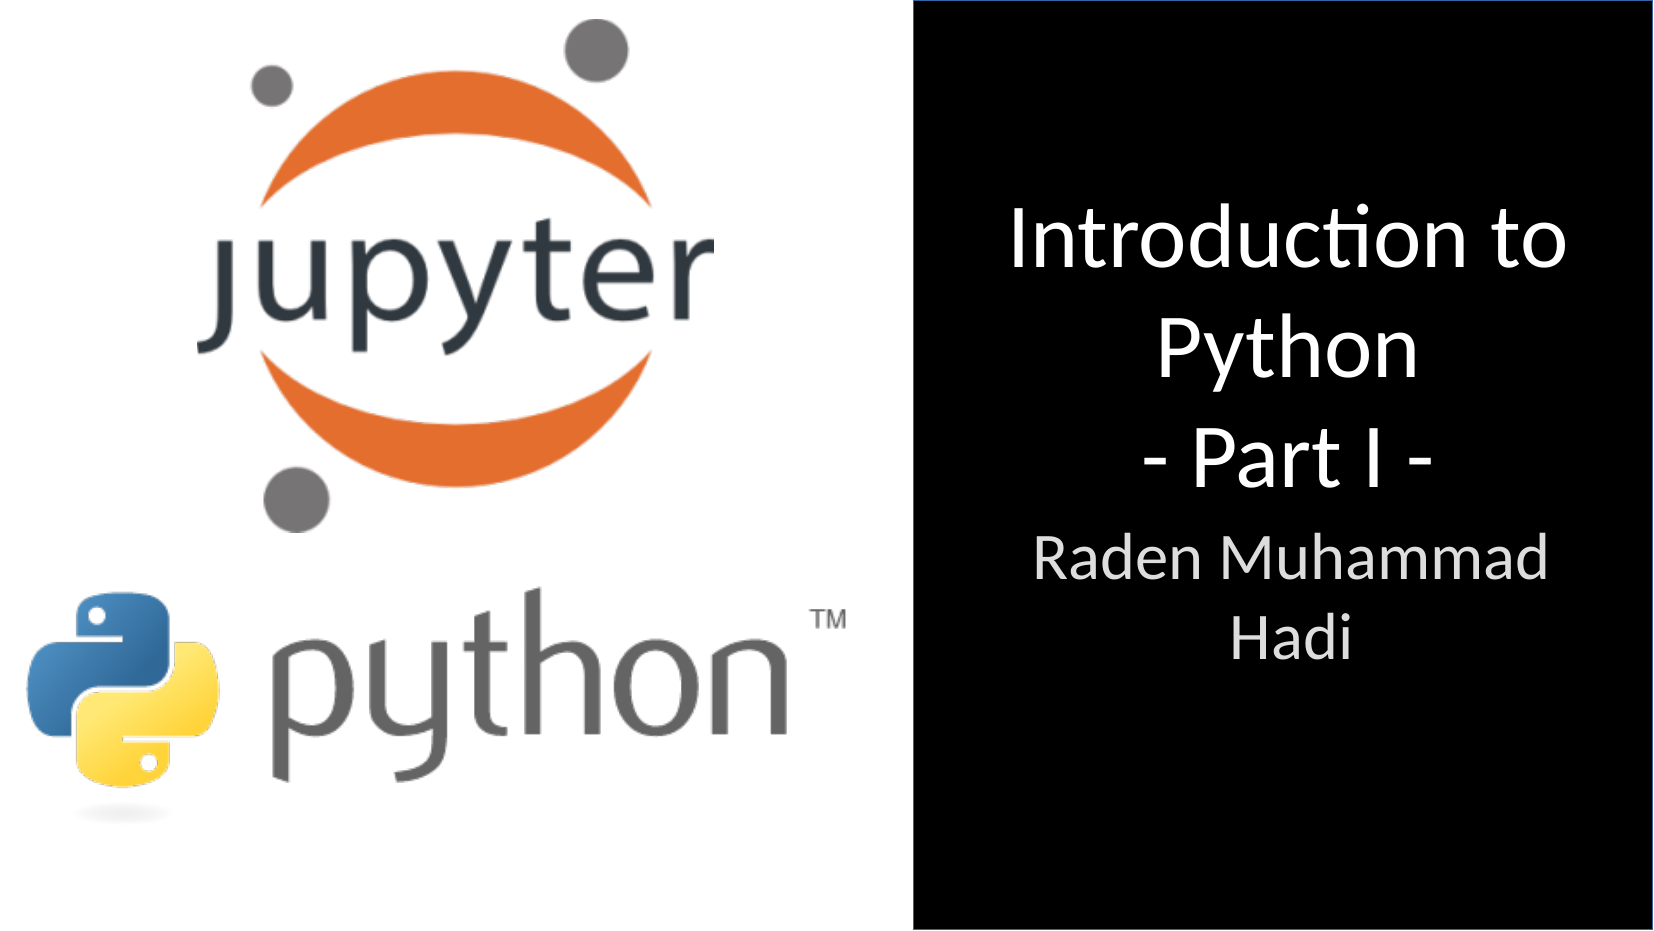

Introduction to Python
- Part I -
Raden Muhammad Hadi